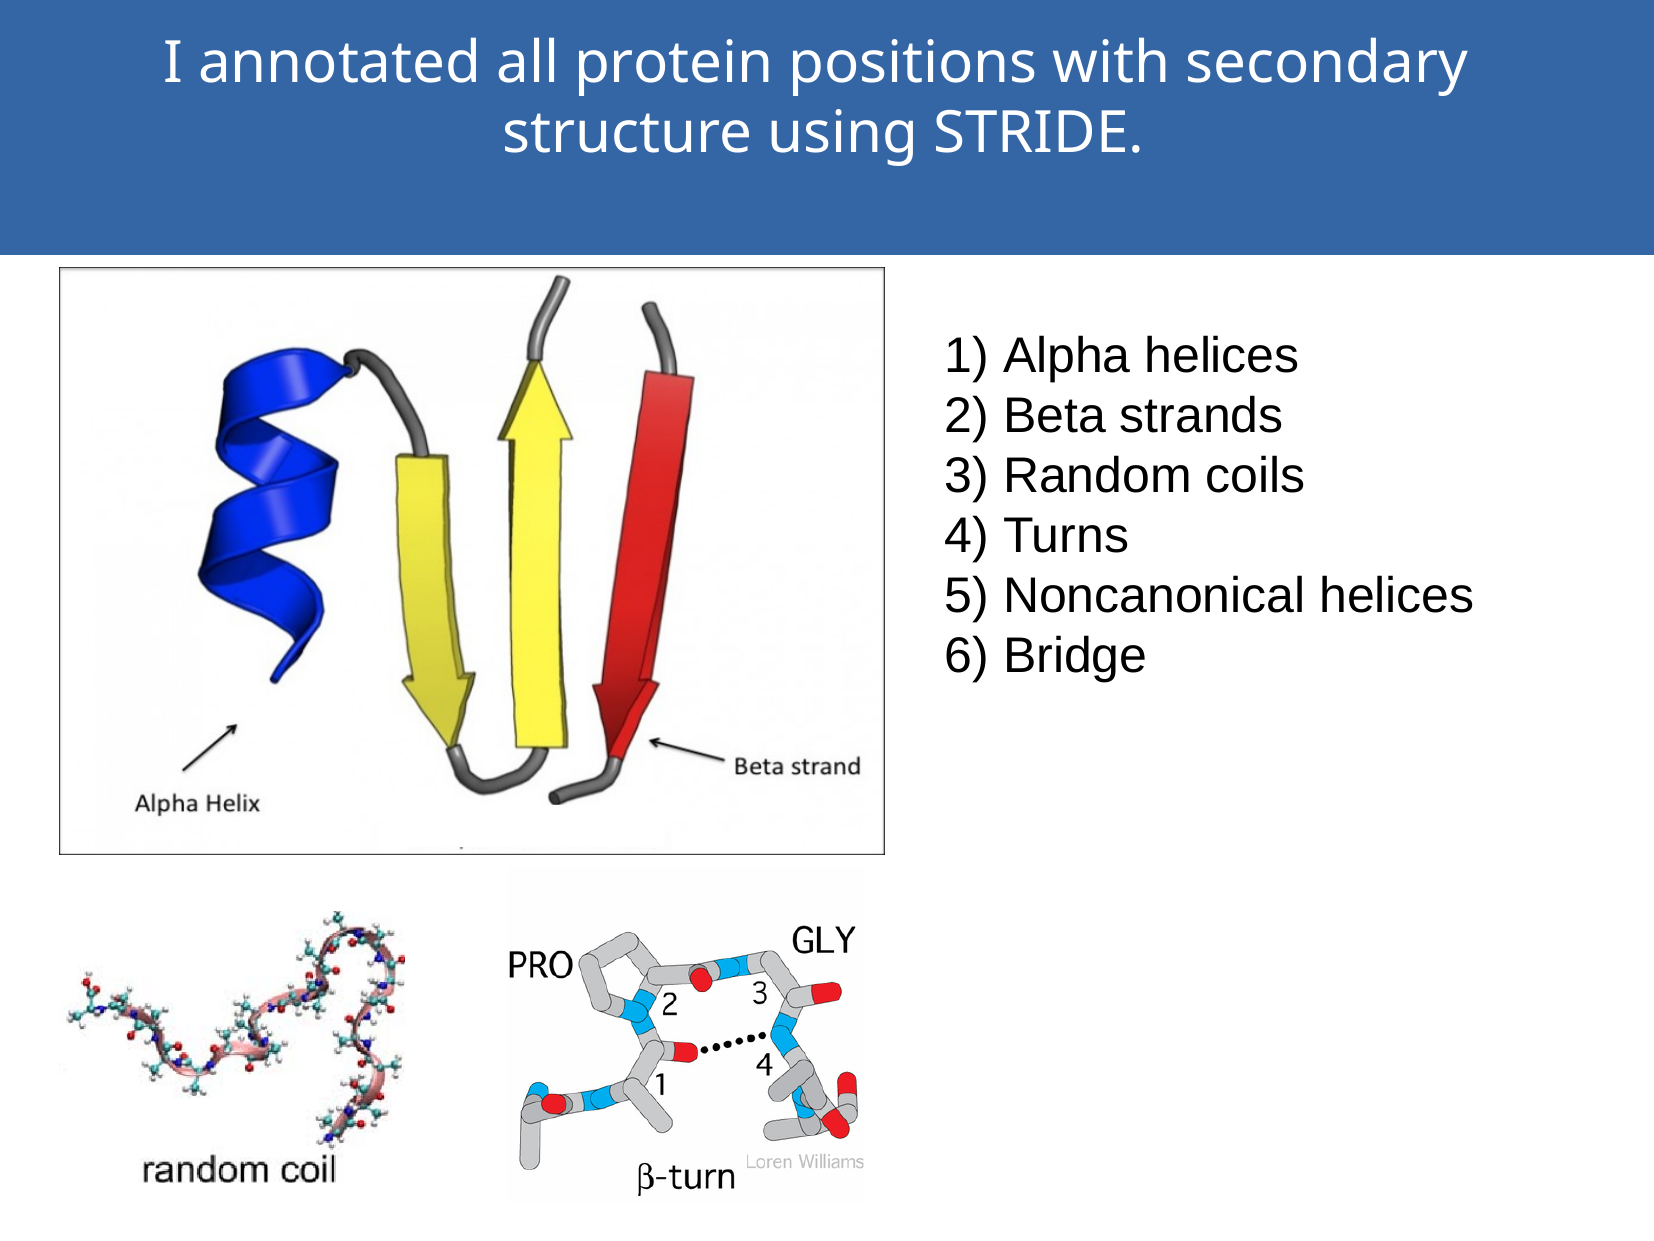

I annotated all protein positions with secondary
structure using STRIDE.
 Alpha helices
 Beta strands
 Random coils
 Turns
 Noncanonical helices
 Bridge